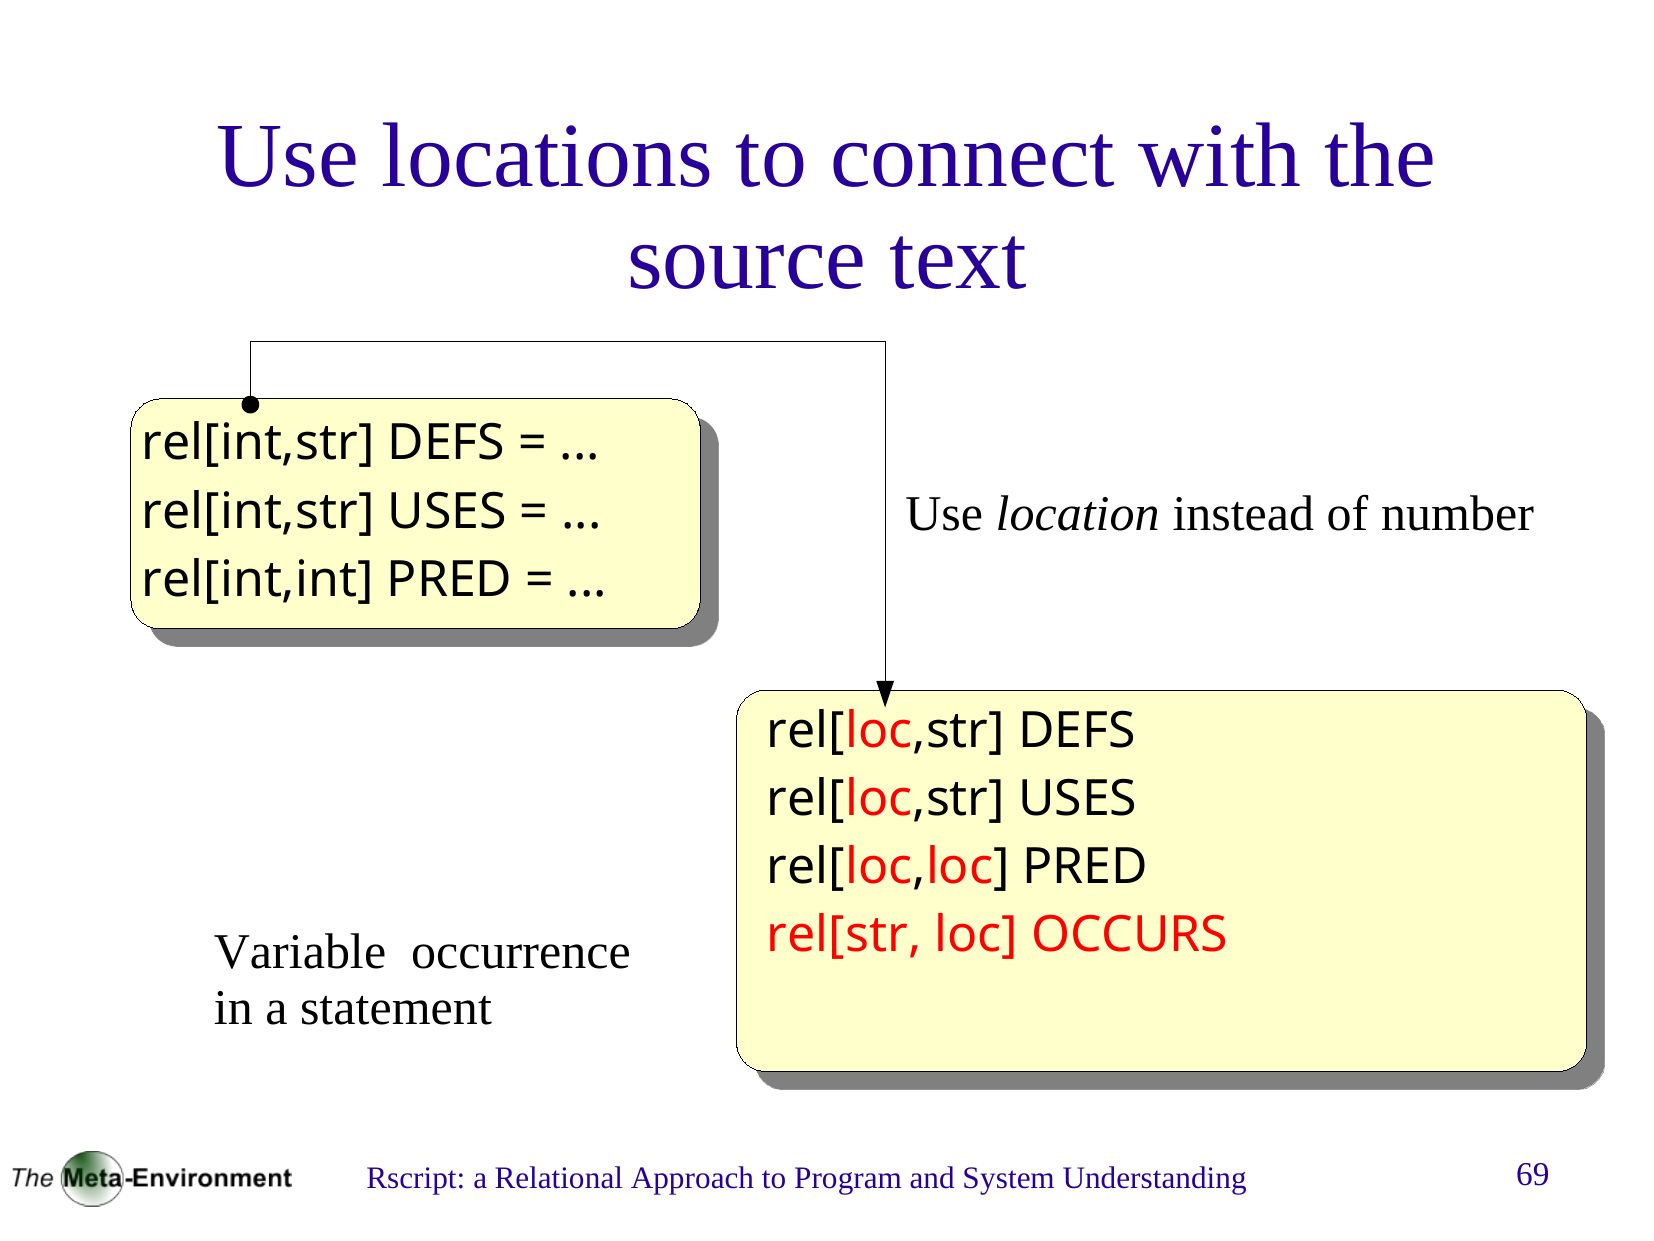

# Use locations to connect with the source text
Use location instead of number
rel[int,str] DEFS = ...
rel[int,str] USES = ...
rel[int,int] PRED = ...
rel[loc,str] DEFS
rel[loc,str] USES
rel[loc,loc] PRED
rel[str, loc] OCCURS
Variable occurrence
in a statement